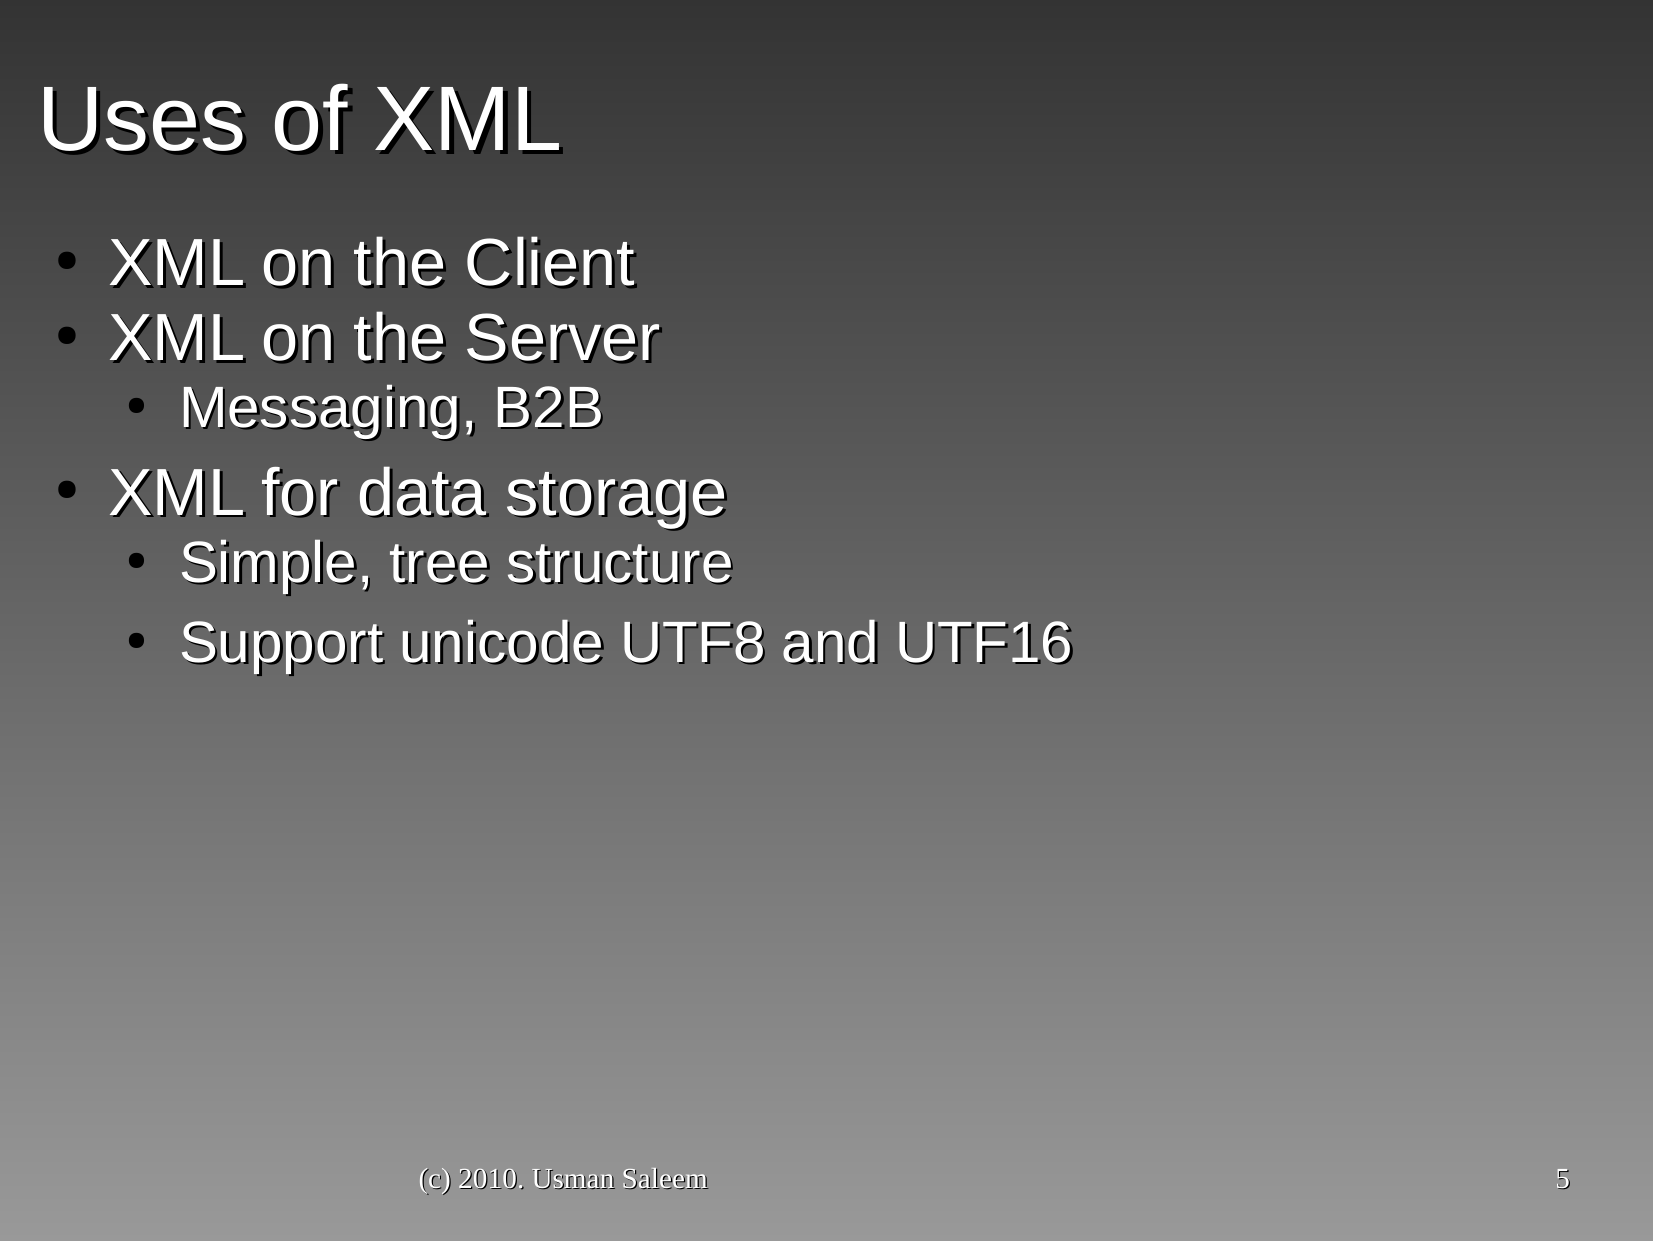

# Uses of XML
XML on the Client
XML on the Server
Messaging, B2B
XML for data storage
Simple, tree structure
Support unicode UTF8 and UTF16
(c) 2010. Usman Saleem
5